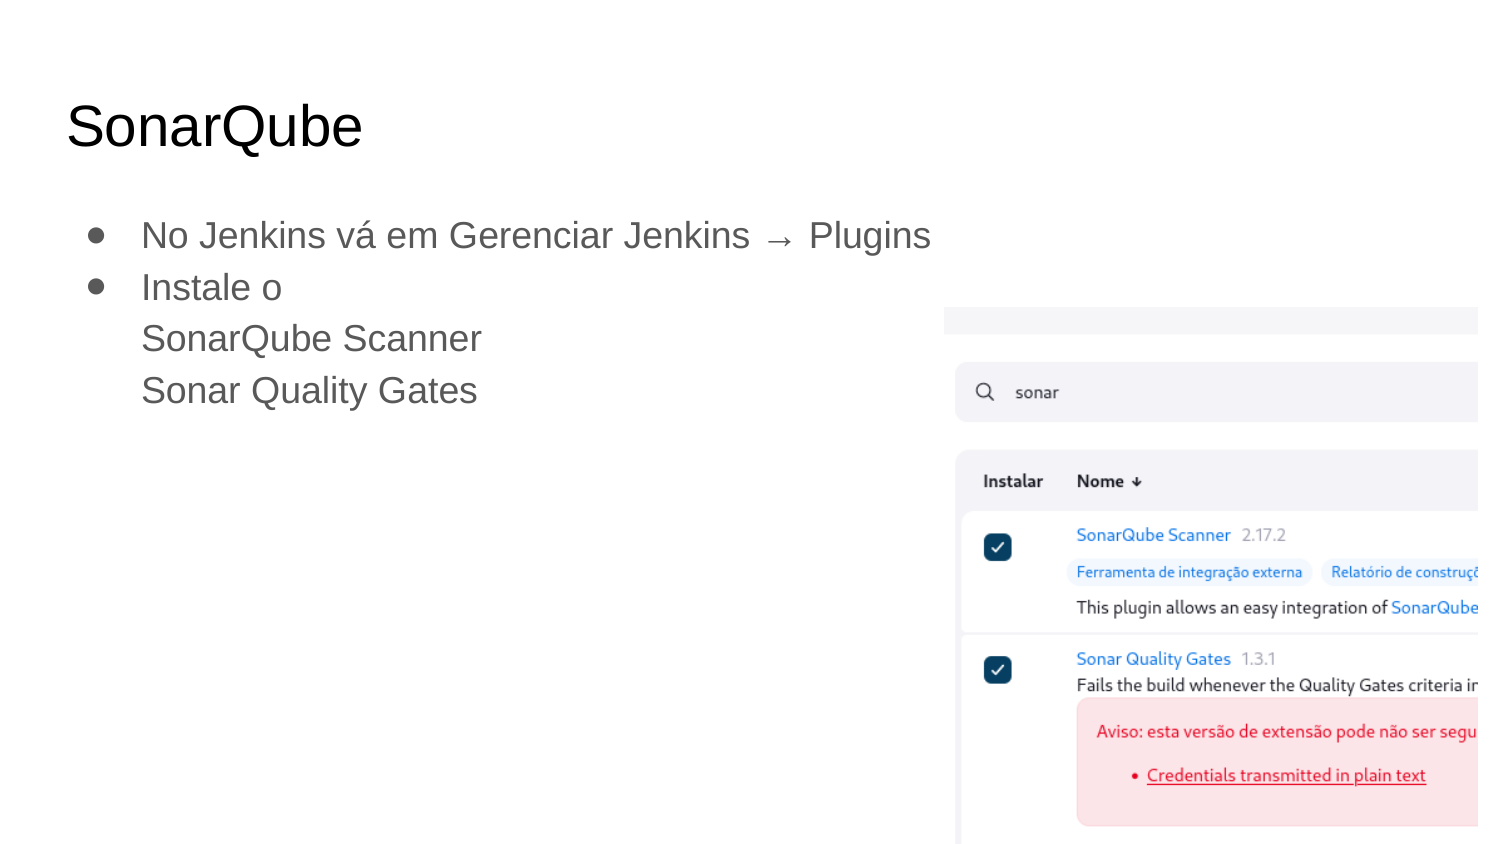

# SonarQube
No Jenkins vá em Gerenciar Jenkins → Plugins
Instale o
SonarQube Scanner
Sonar Quality Gates